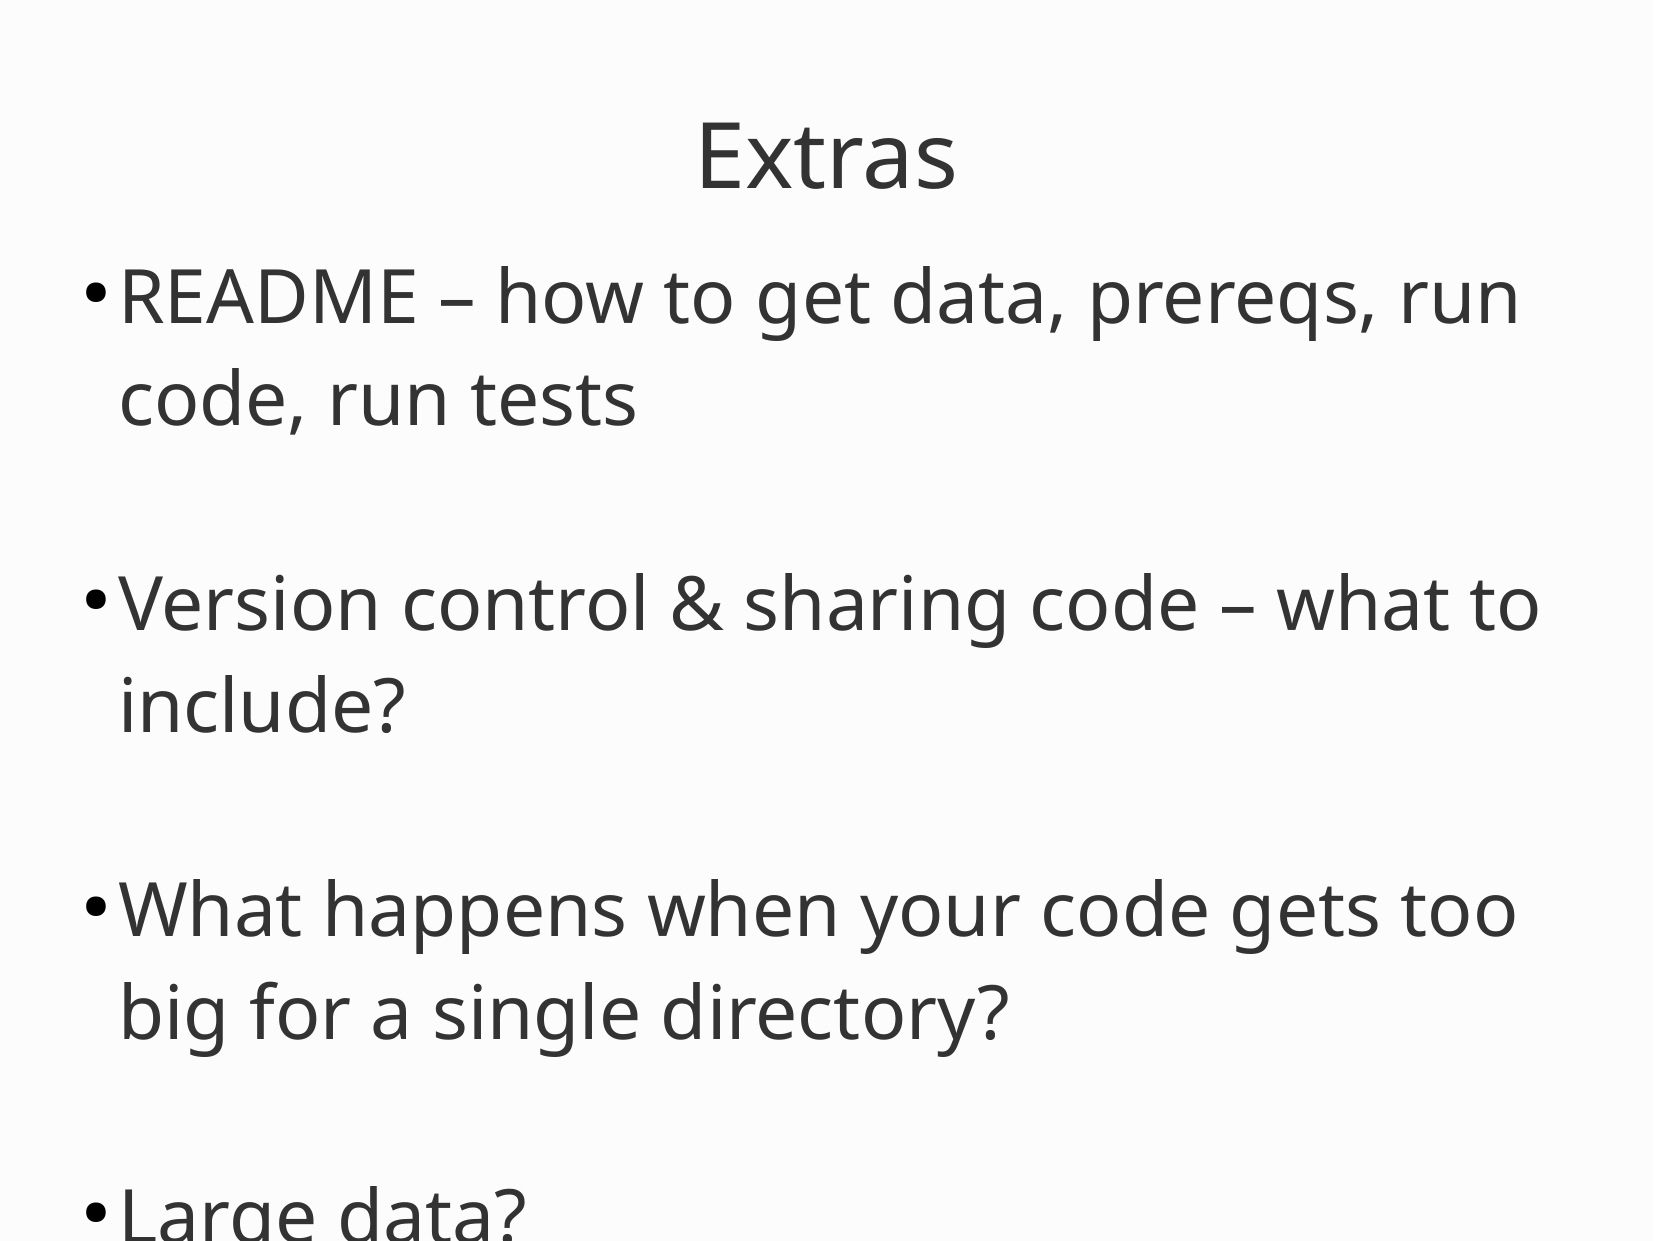

# Extras
README – how to get data, prereqs, run code, run tests
Version control & sharing code – what to include?
What happens when your code gets too big for a single directory?
Large data?